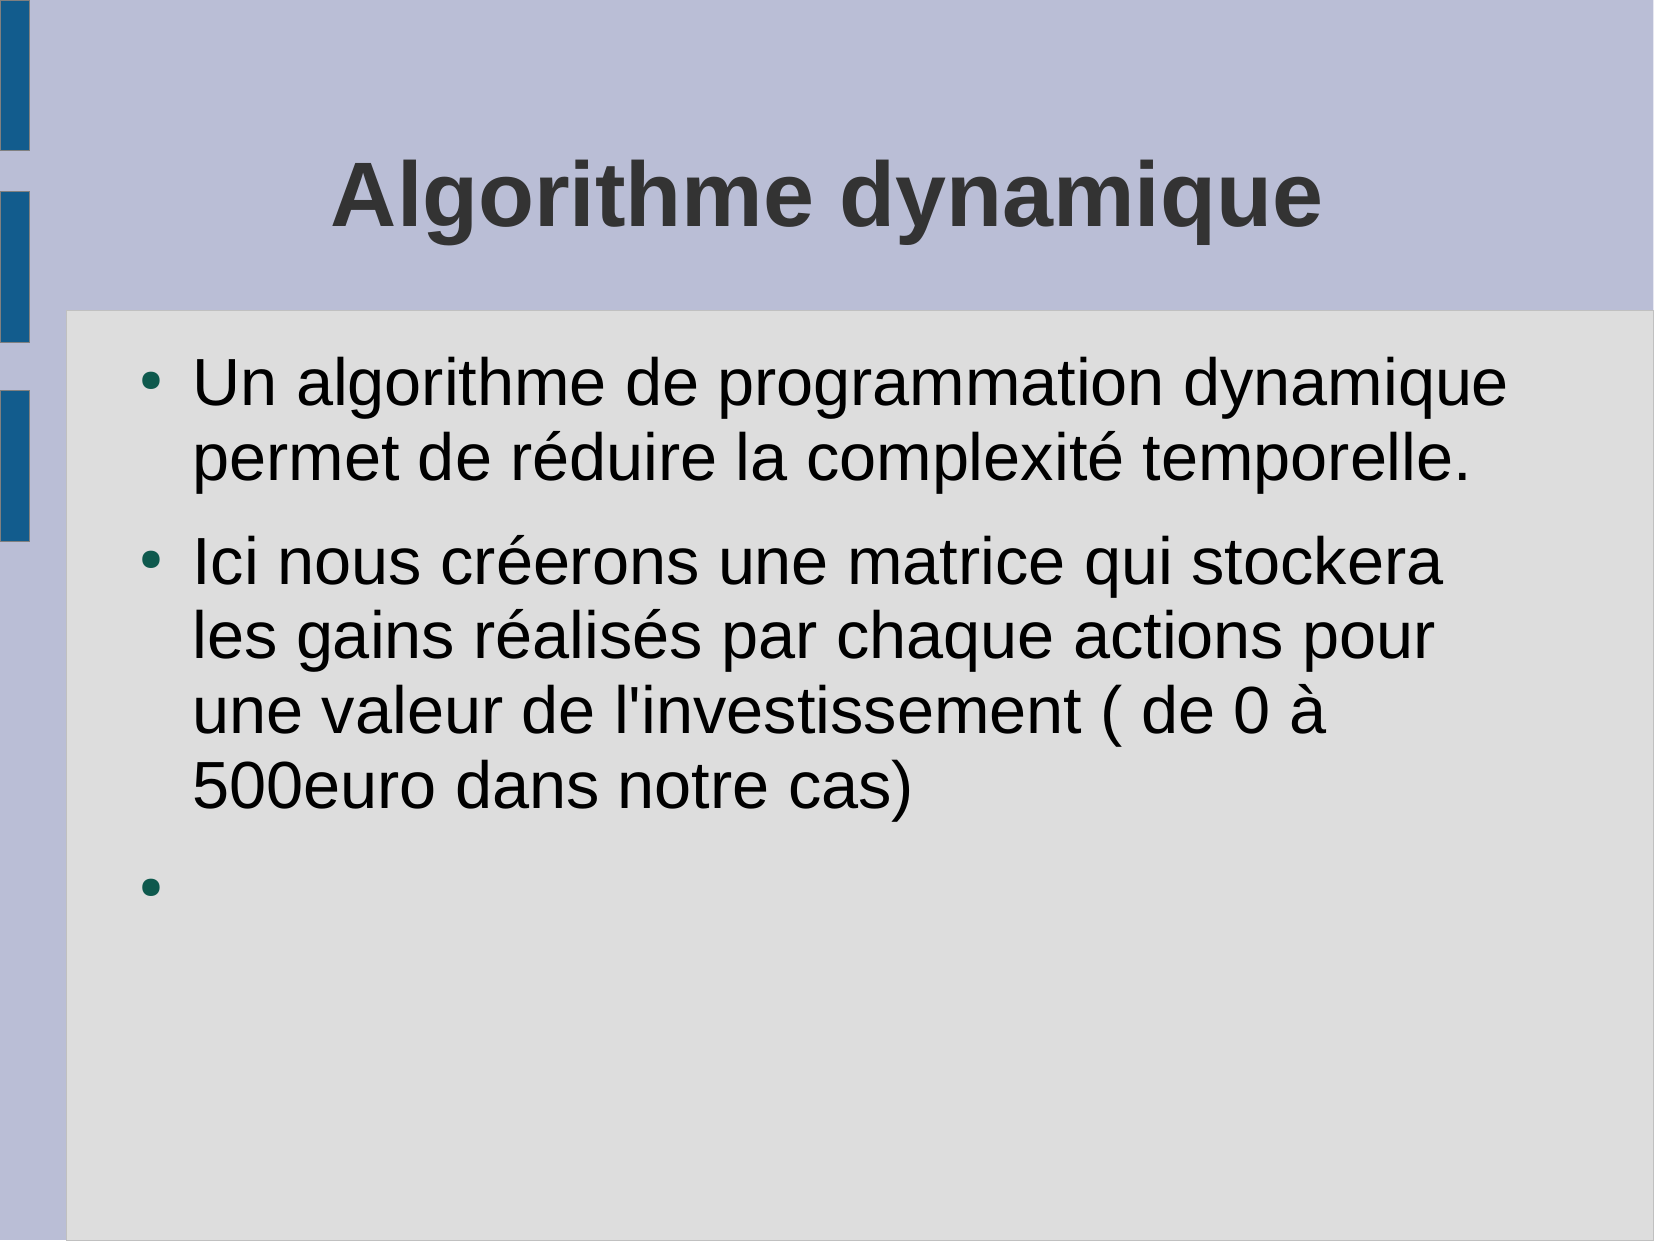

# Algorithme dynamique
Un algorithme de programmation dynamique permet de réduire la complexité temporelle.
Ici nous créerons une matrice qui stockera les gains réalisés par chaque actions pour une valeur de l'investissement ( de 0 à 500euro dans notre cas)